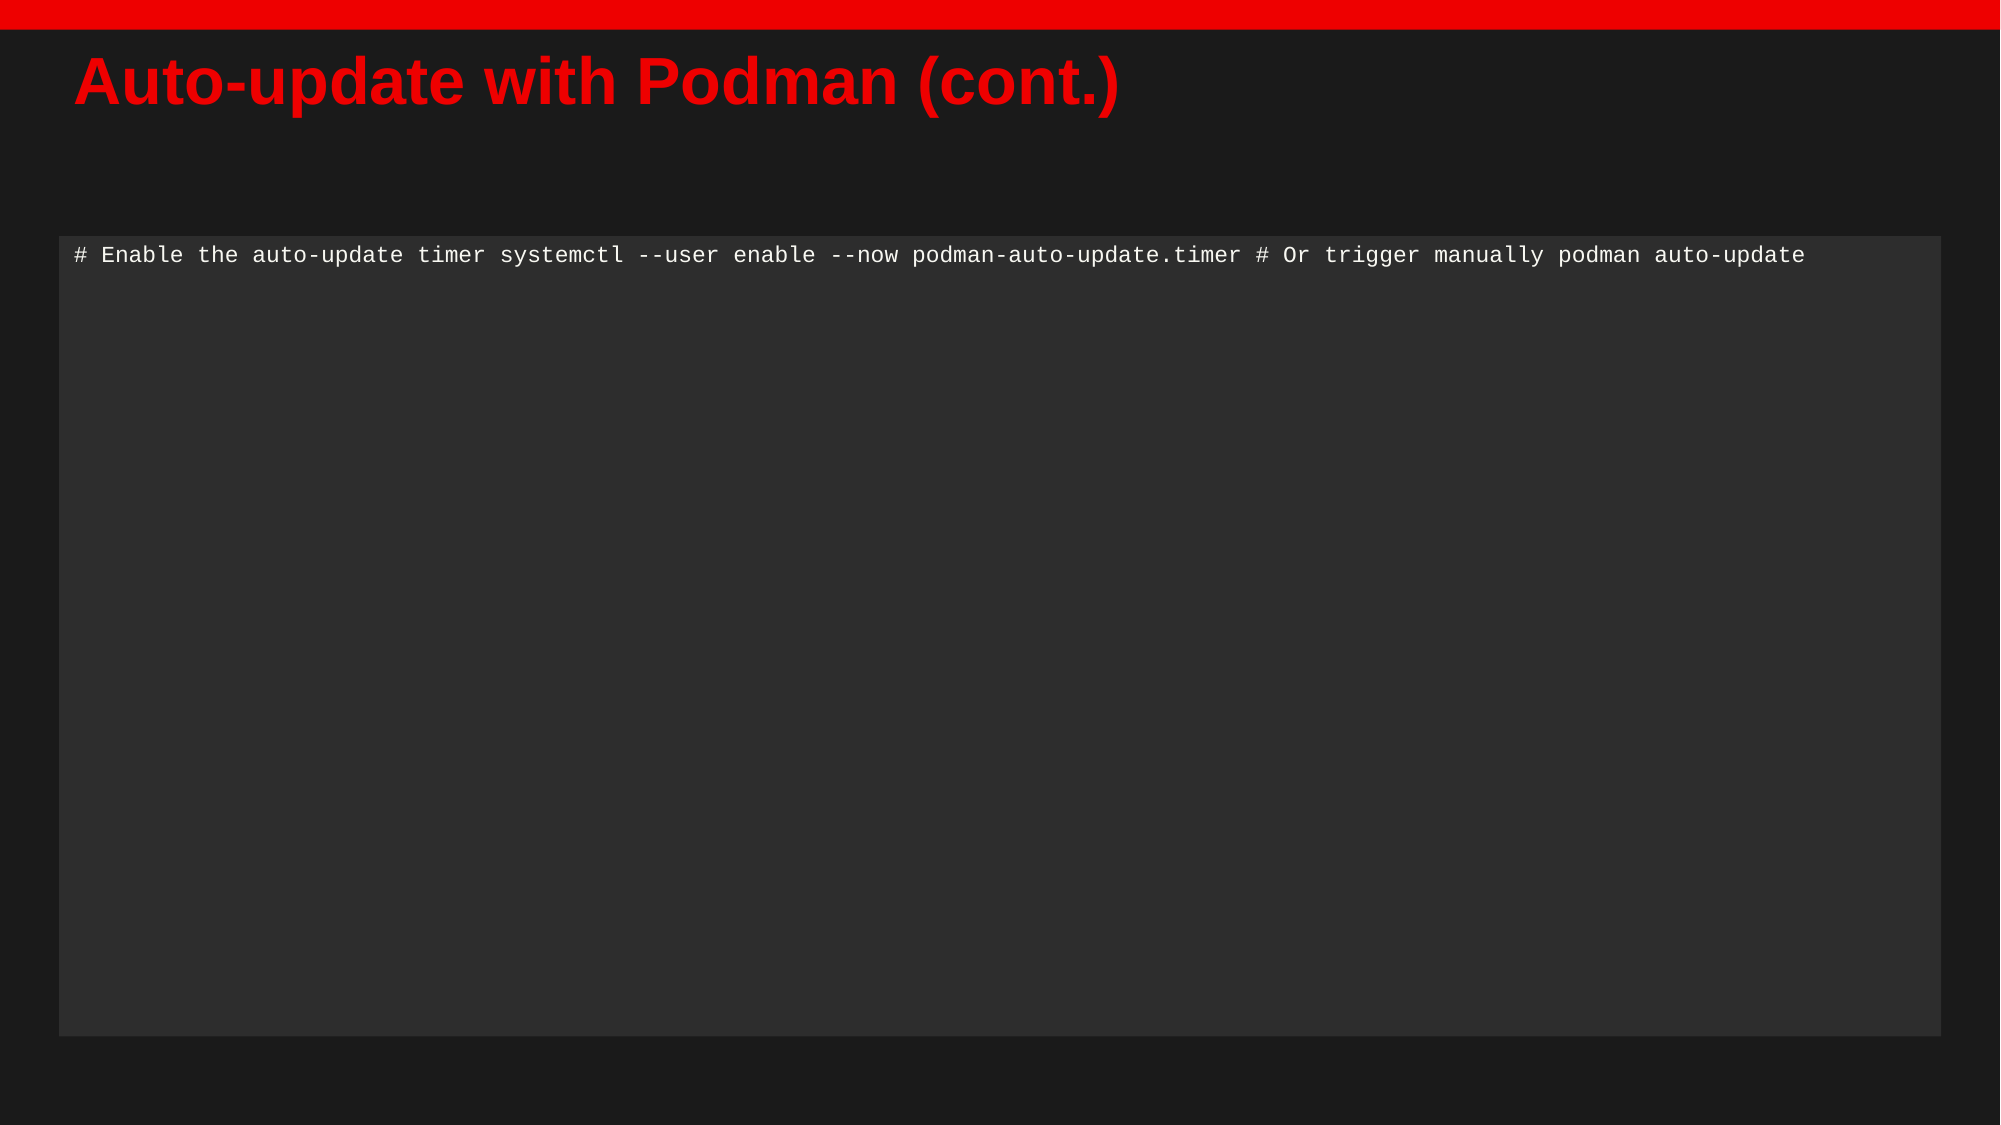

Auto-update with Podman (cont.)
# Enable the auto-update timer systemctl --user enable --now podman-auto-update.timer # Or trigger manually podman auto-update